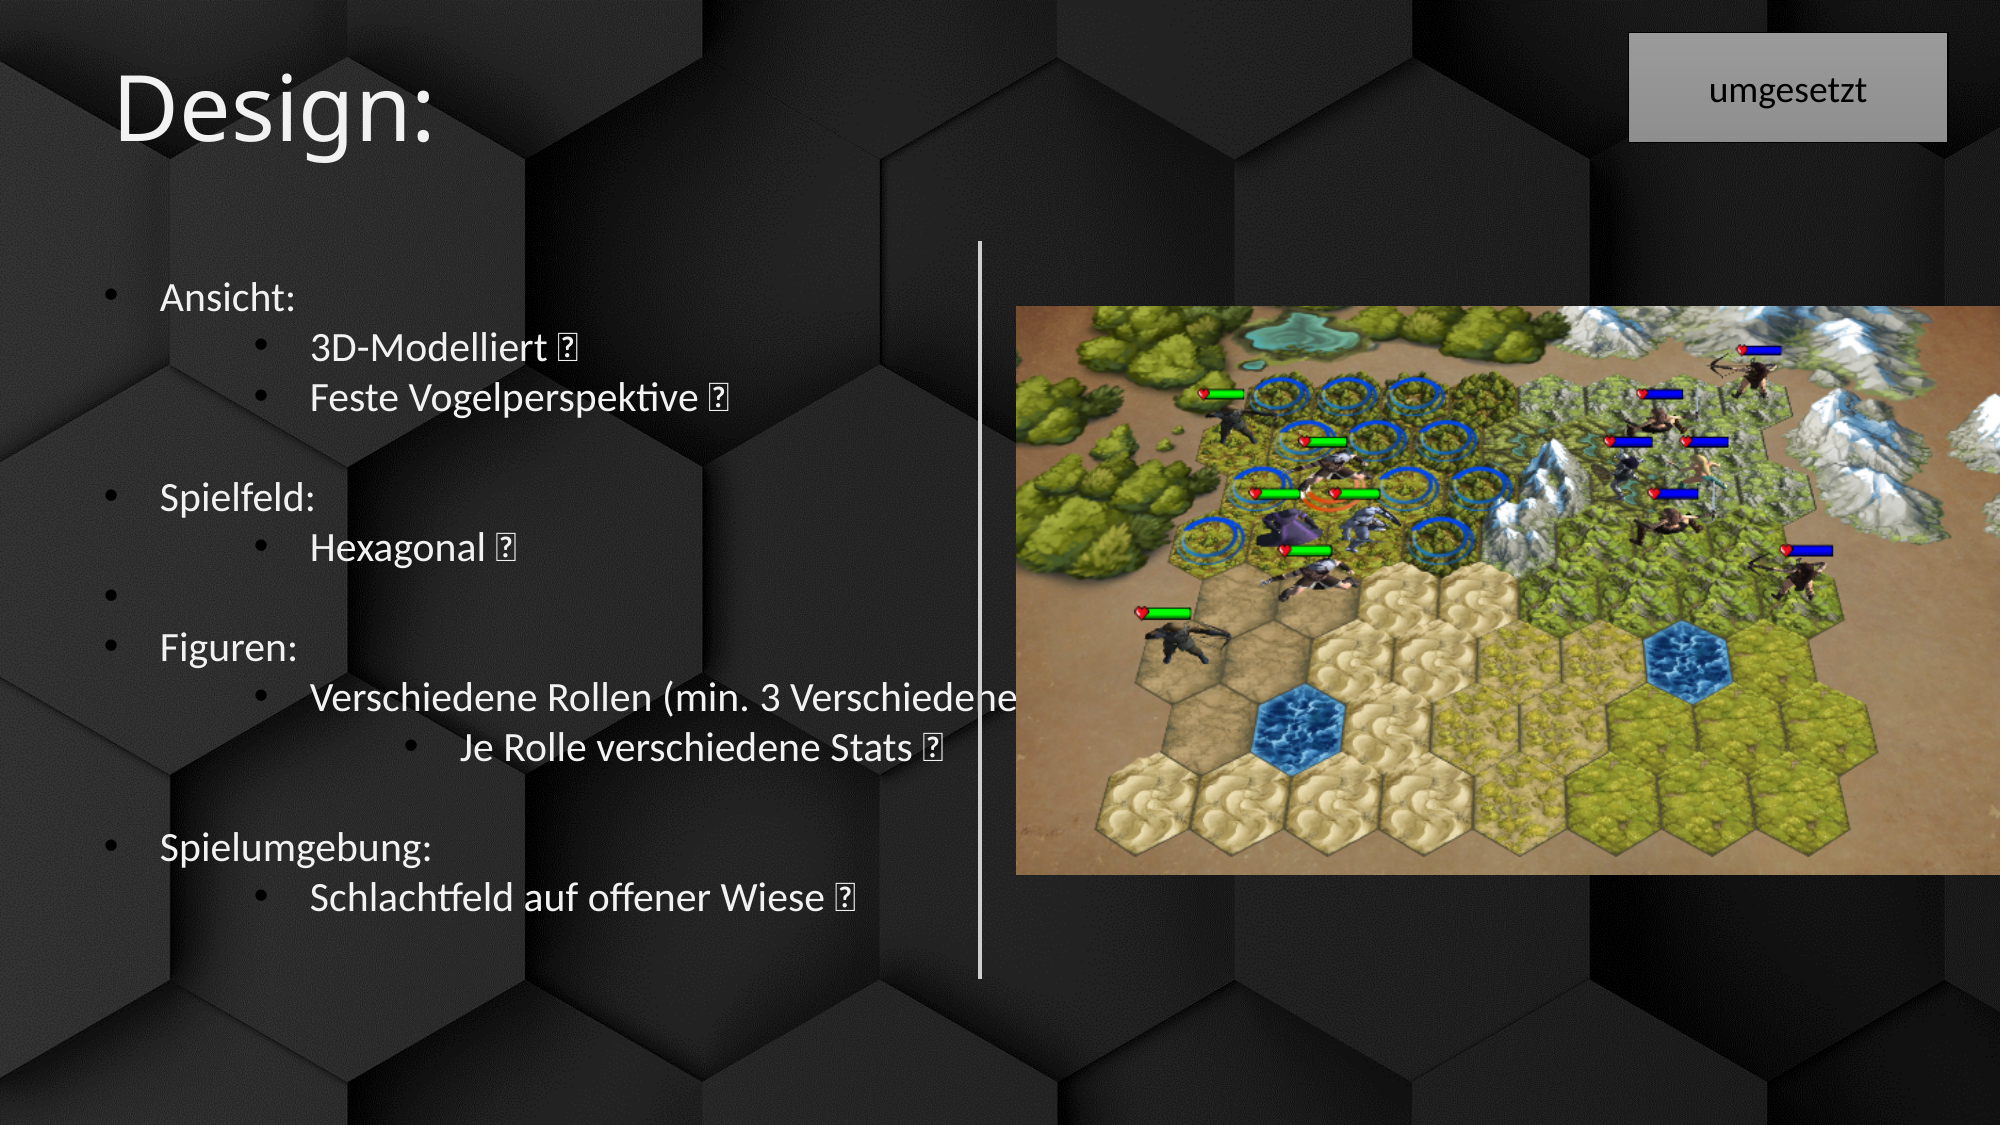

umgesetzt
Design:
#
Ansicht:
3D-Modelliert ✅
Feste Vogelperspektive ✅
Spielfeld:
Hexagonal ✅
Figuren:
Verschiedene Rollen (min. 3 Verschiedene)
Je Rolle verschiedene Stats ✅
Spielumgebung:
Schlachtfeld auf offener Wiese ✅